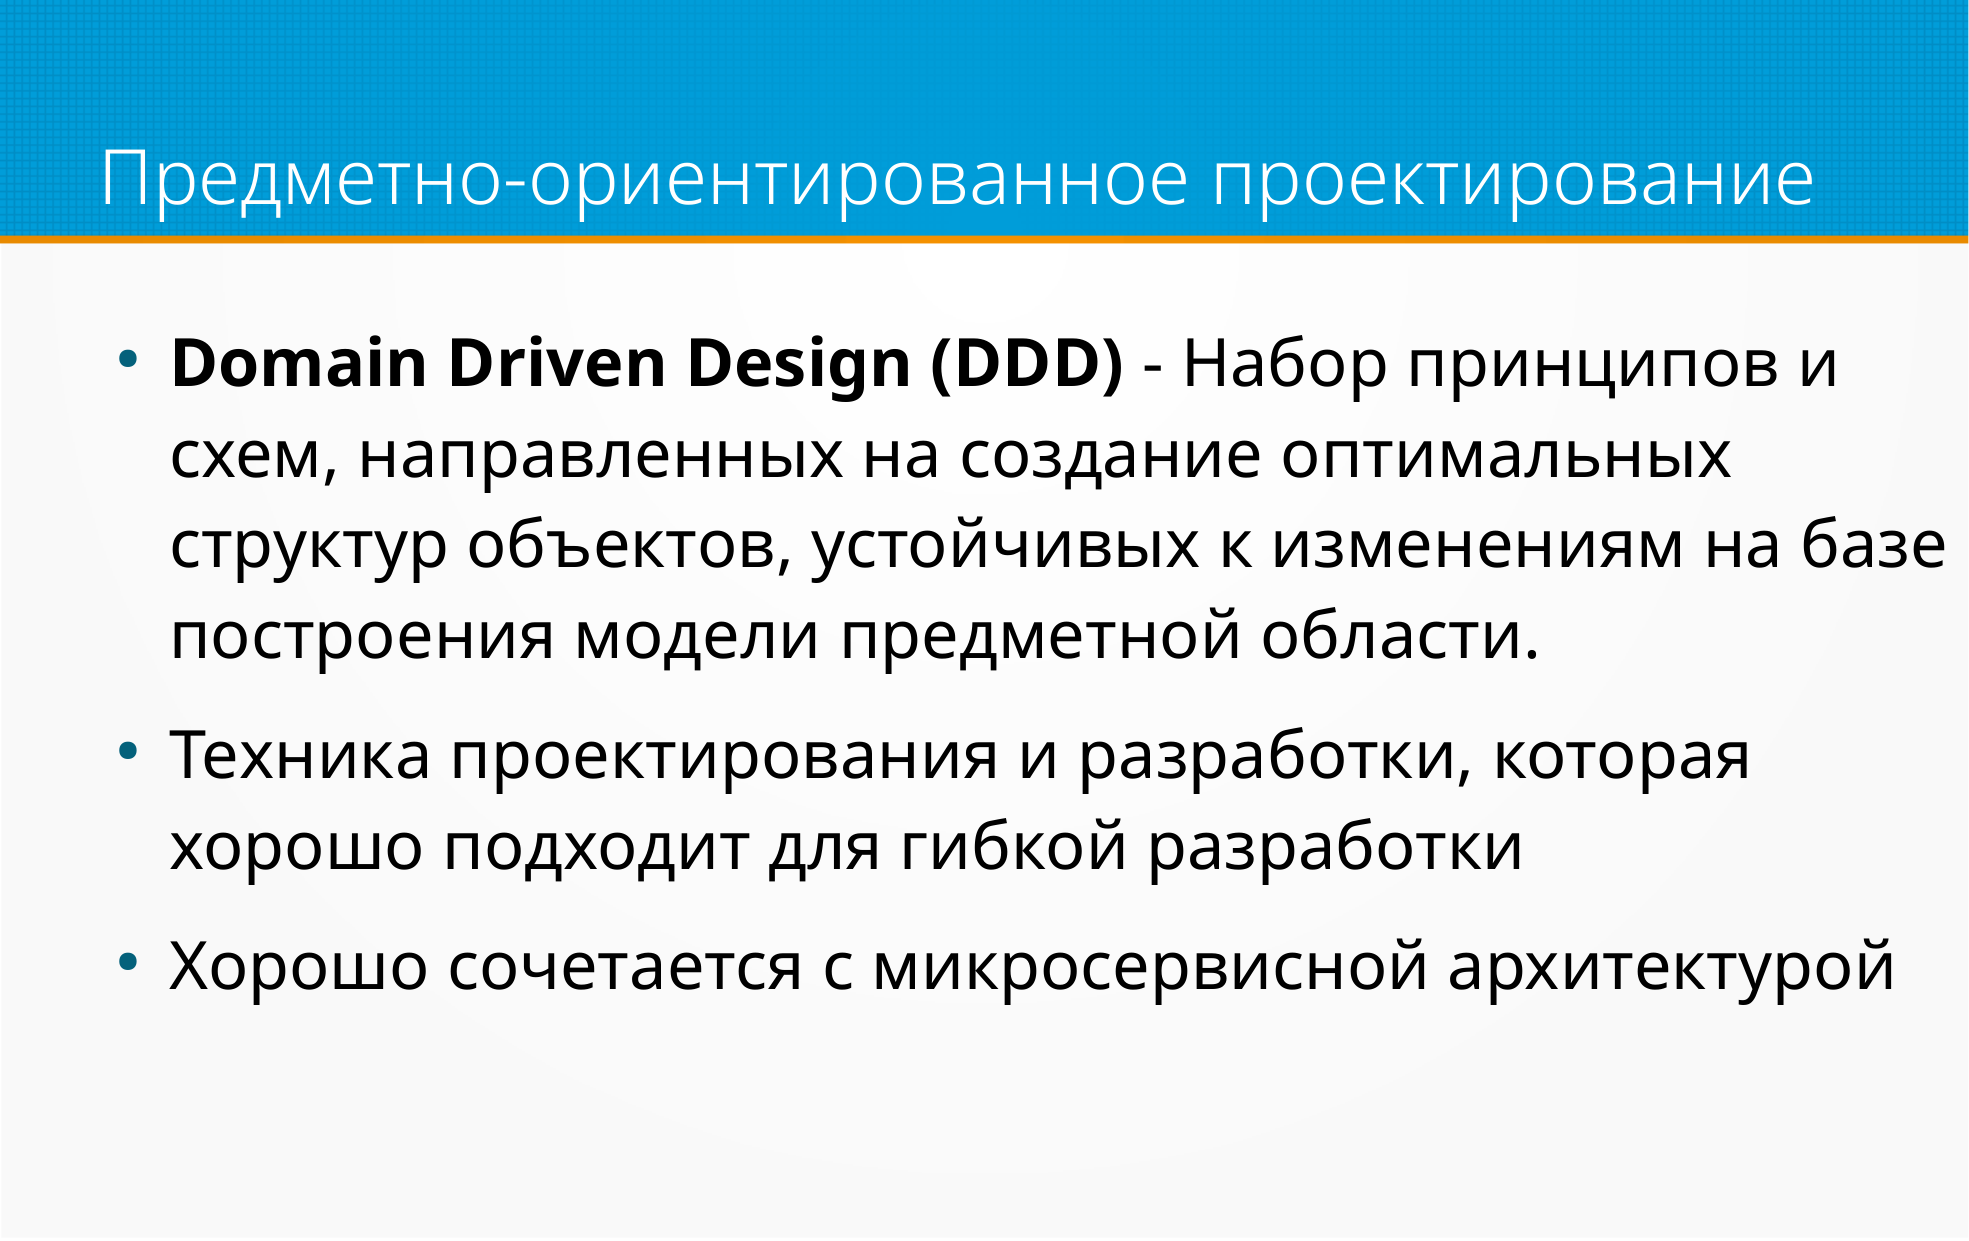

# Предметно-ориентированное проектирование
Domain Driven Design (DDD) - Набор принципов и схем, направленных на создание оптимальных структур объектов, устойчивых к изменениям на базе построения модели предметной области.
Техника проектирования и разработки, которая хорошо подходит для гибкой разработки
Хорошо сочетается с микросервисной архитектурой